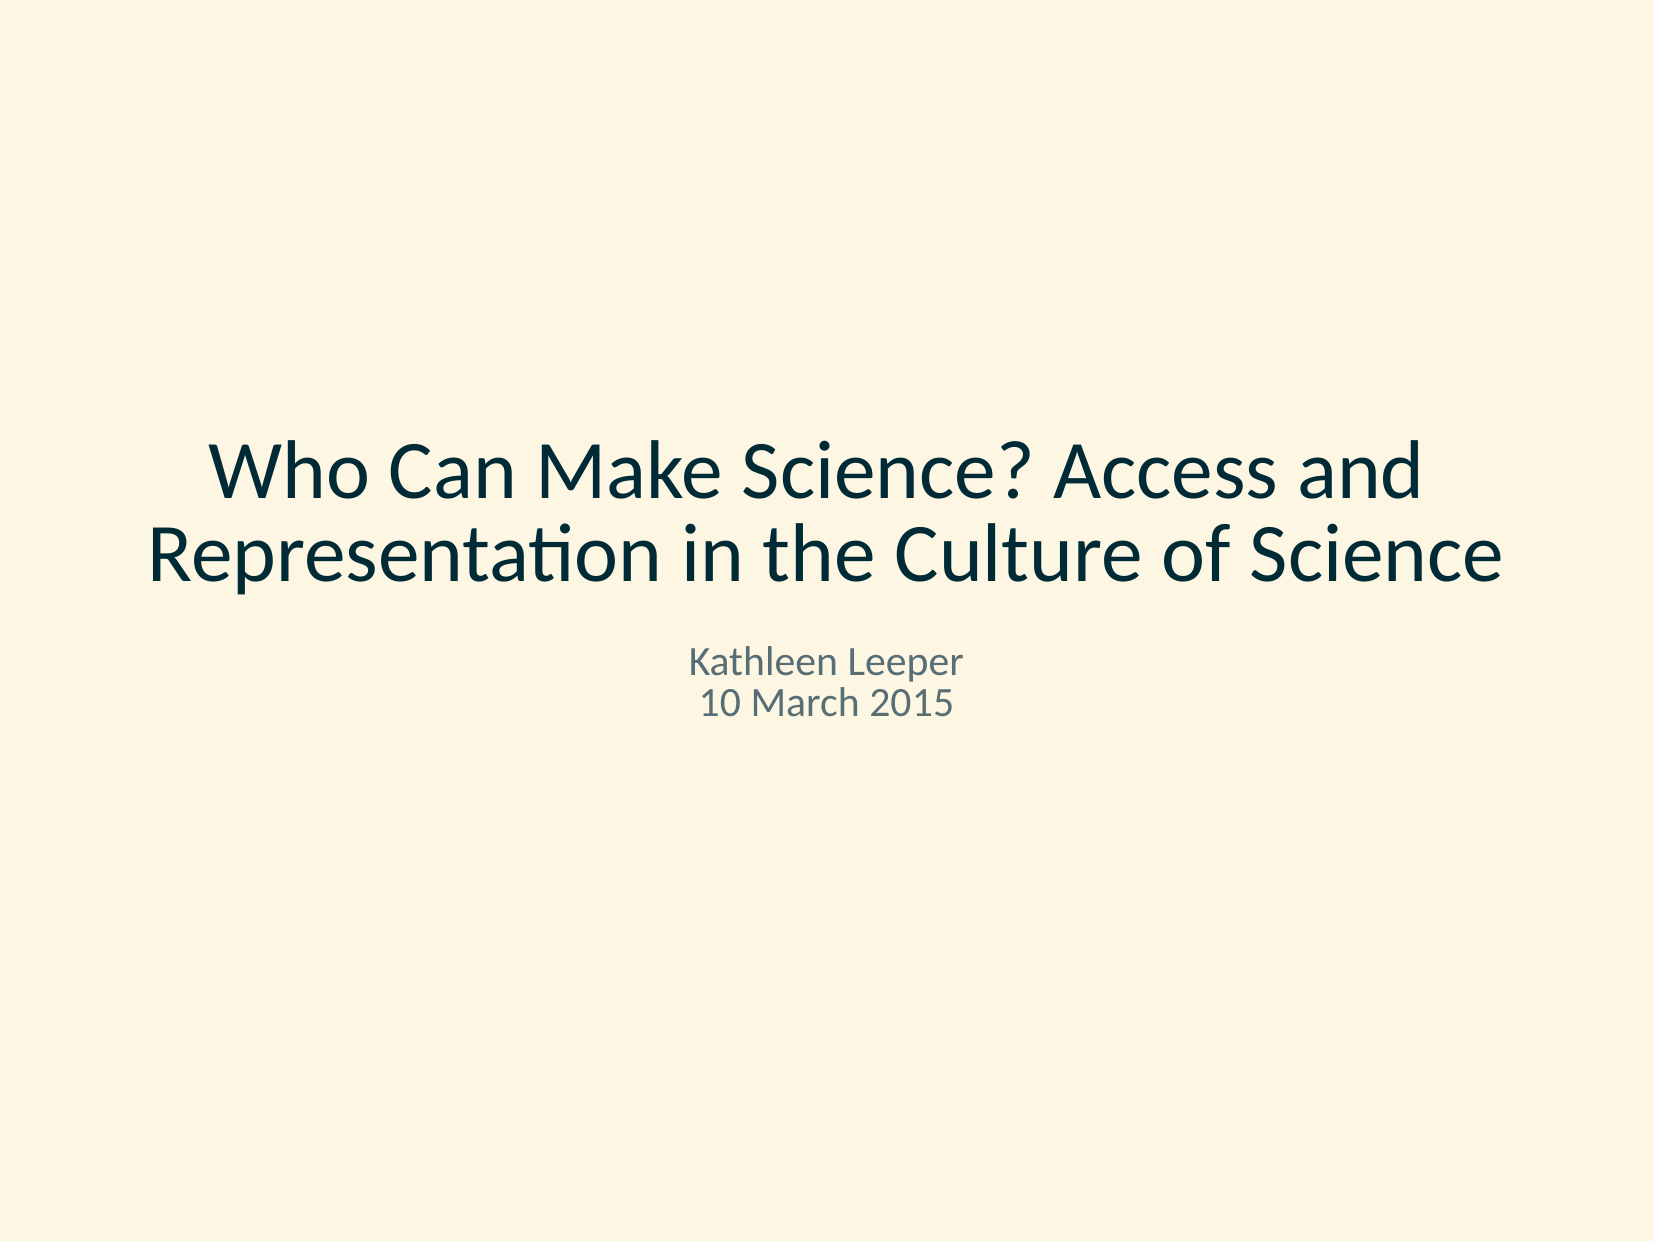

# Who Can Make Science? Access and
Representation in the Culture of Science
Kathleen Leeper
10 March 2015